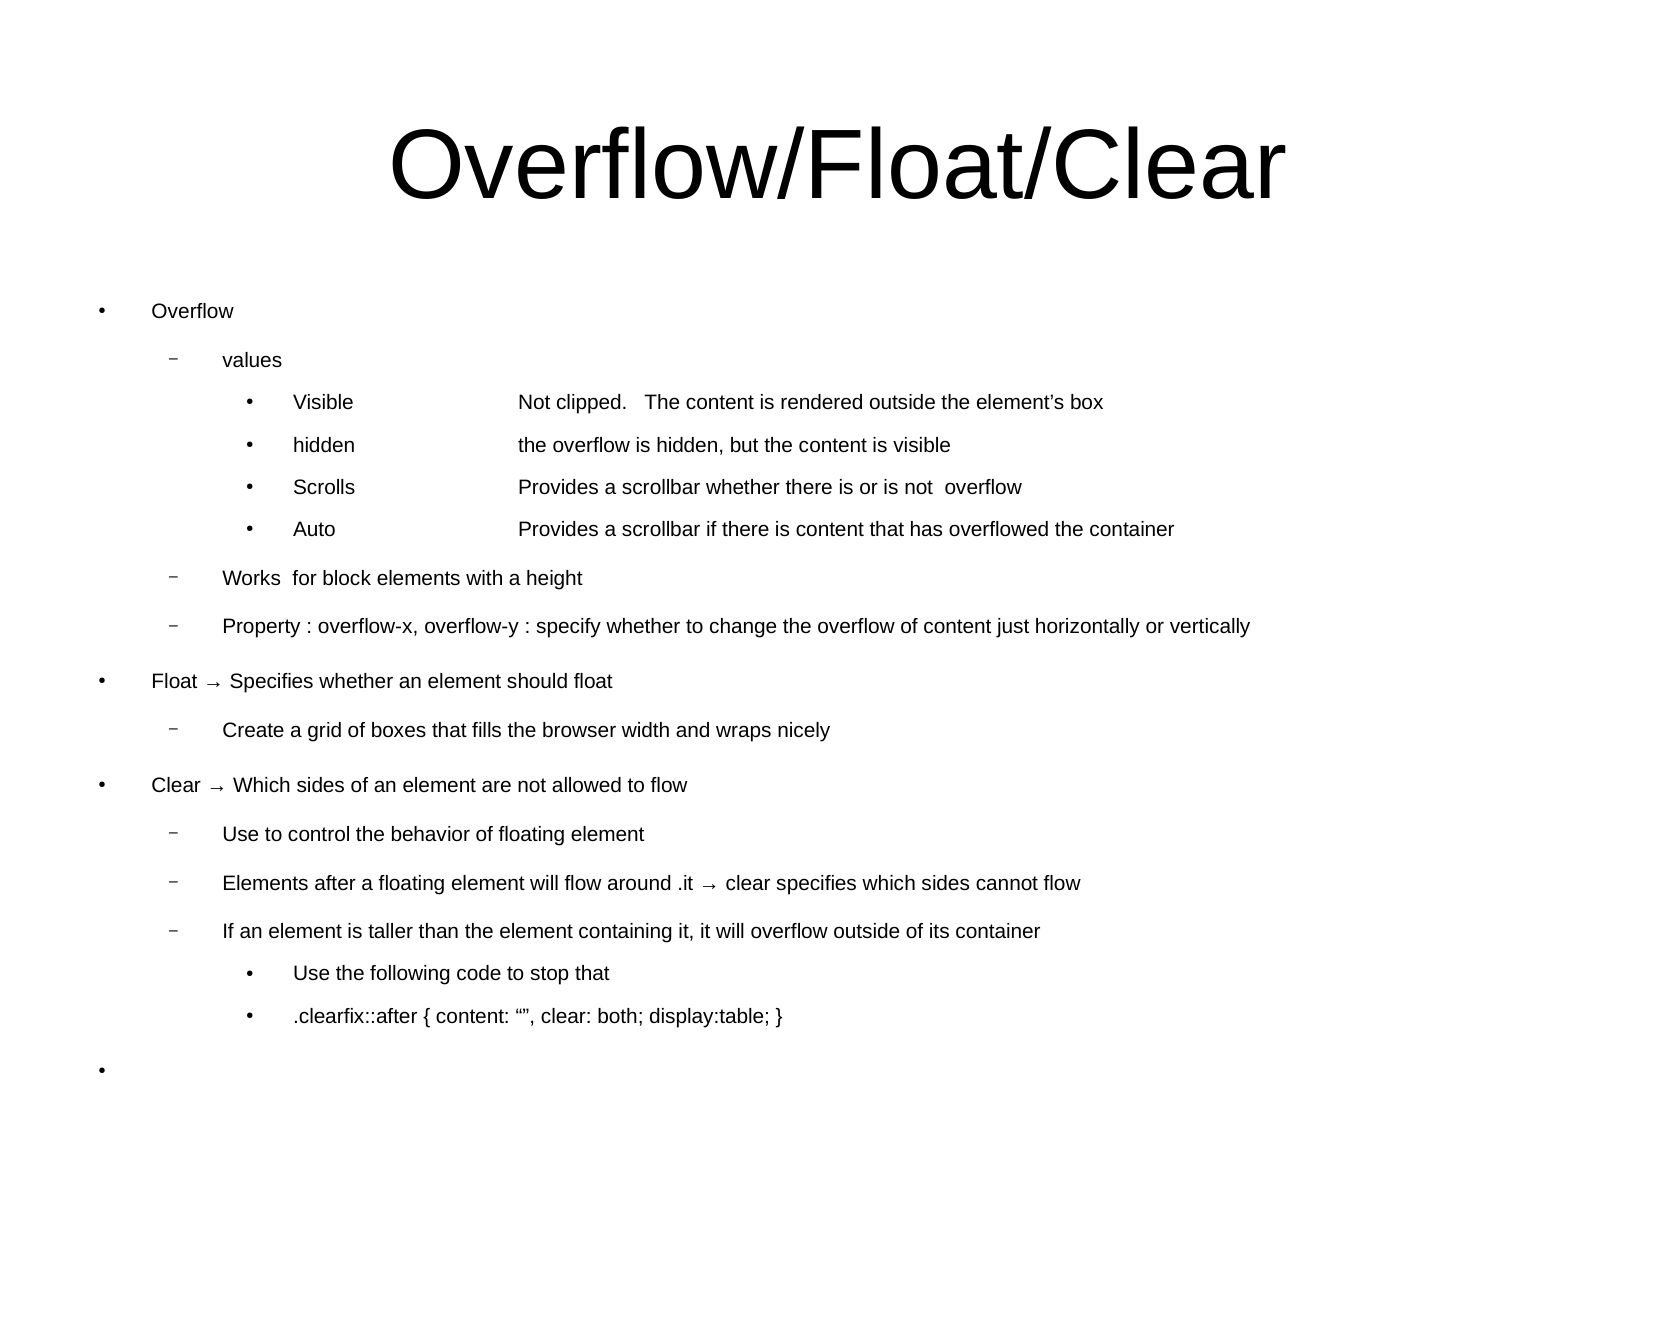

# Overflow/Float/Clear
Overflow
values
Visible			Not clipped. The content is rendered outside the element’s box
hidden		 	the overflow is hidden, but the content is visible
Scrolls	 		Provides a scrollbar whether there is or is not overflow
Auto 			Provides a scrollbar if there is content that has overflowed the container
Works for block elements with a height
Property : overflow-x, overflow-y : specify whether to change the overflow of content just horizontally or vertically
Float → Specifies whether an element should float
Create a grid of boxes that fills the browser width and wraps nicely
Clear → Which sides of an element are not allowed to flow
Use to control the behavior of floating element
Elements after a floating element will flow around .it → clear specifies which sides cannot flow
If an element is taller than the element containing it, it will overflow outside of its container
Use the following code to stop that
.clearfix::after { content: “”, clear: both; display:table; }